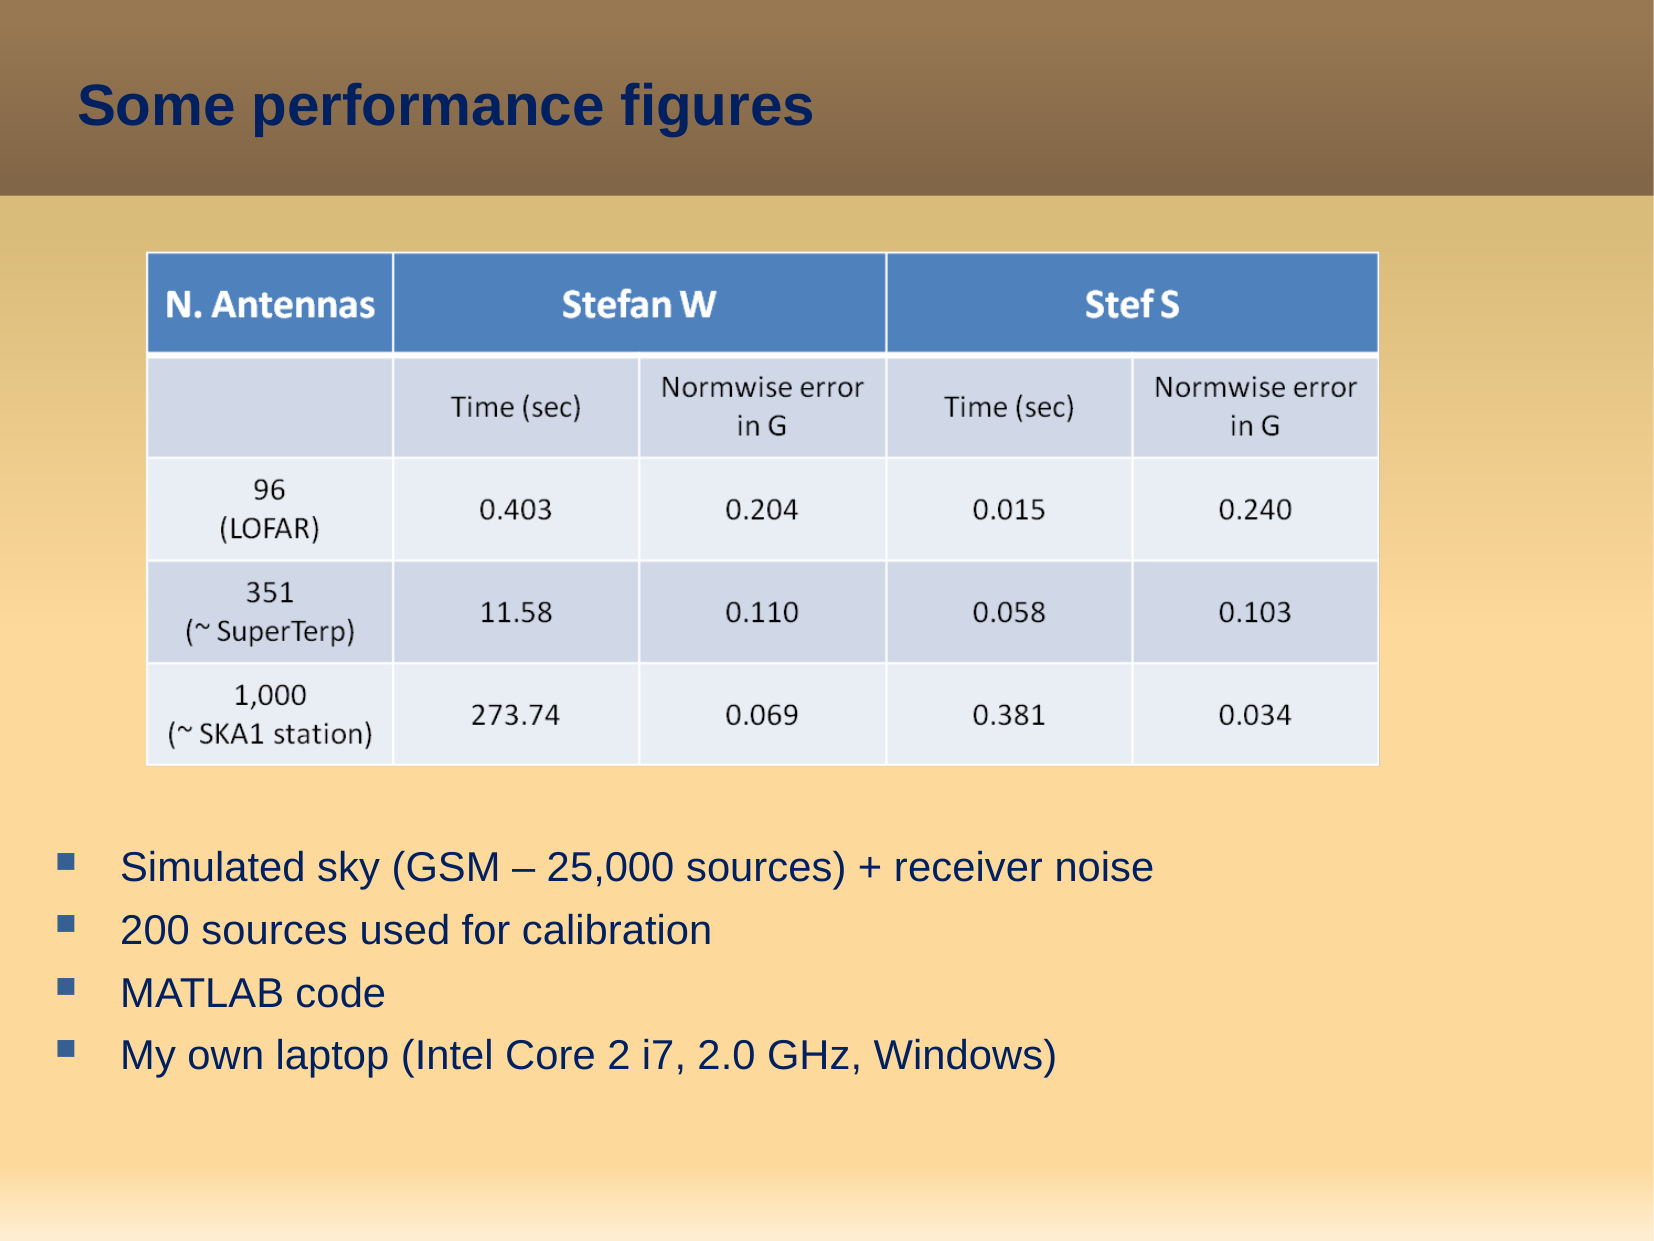

Some performance figures
# Simulated sky (GSM – 25,000 sources) + receiver noise
200 sources used for calibration
MATLAB code
My own laptop (Intel Core 2 i7, 2.0 GHz, Windows)